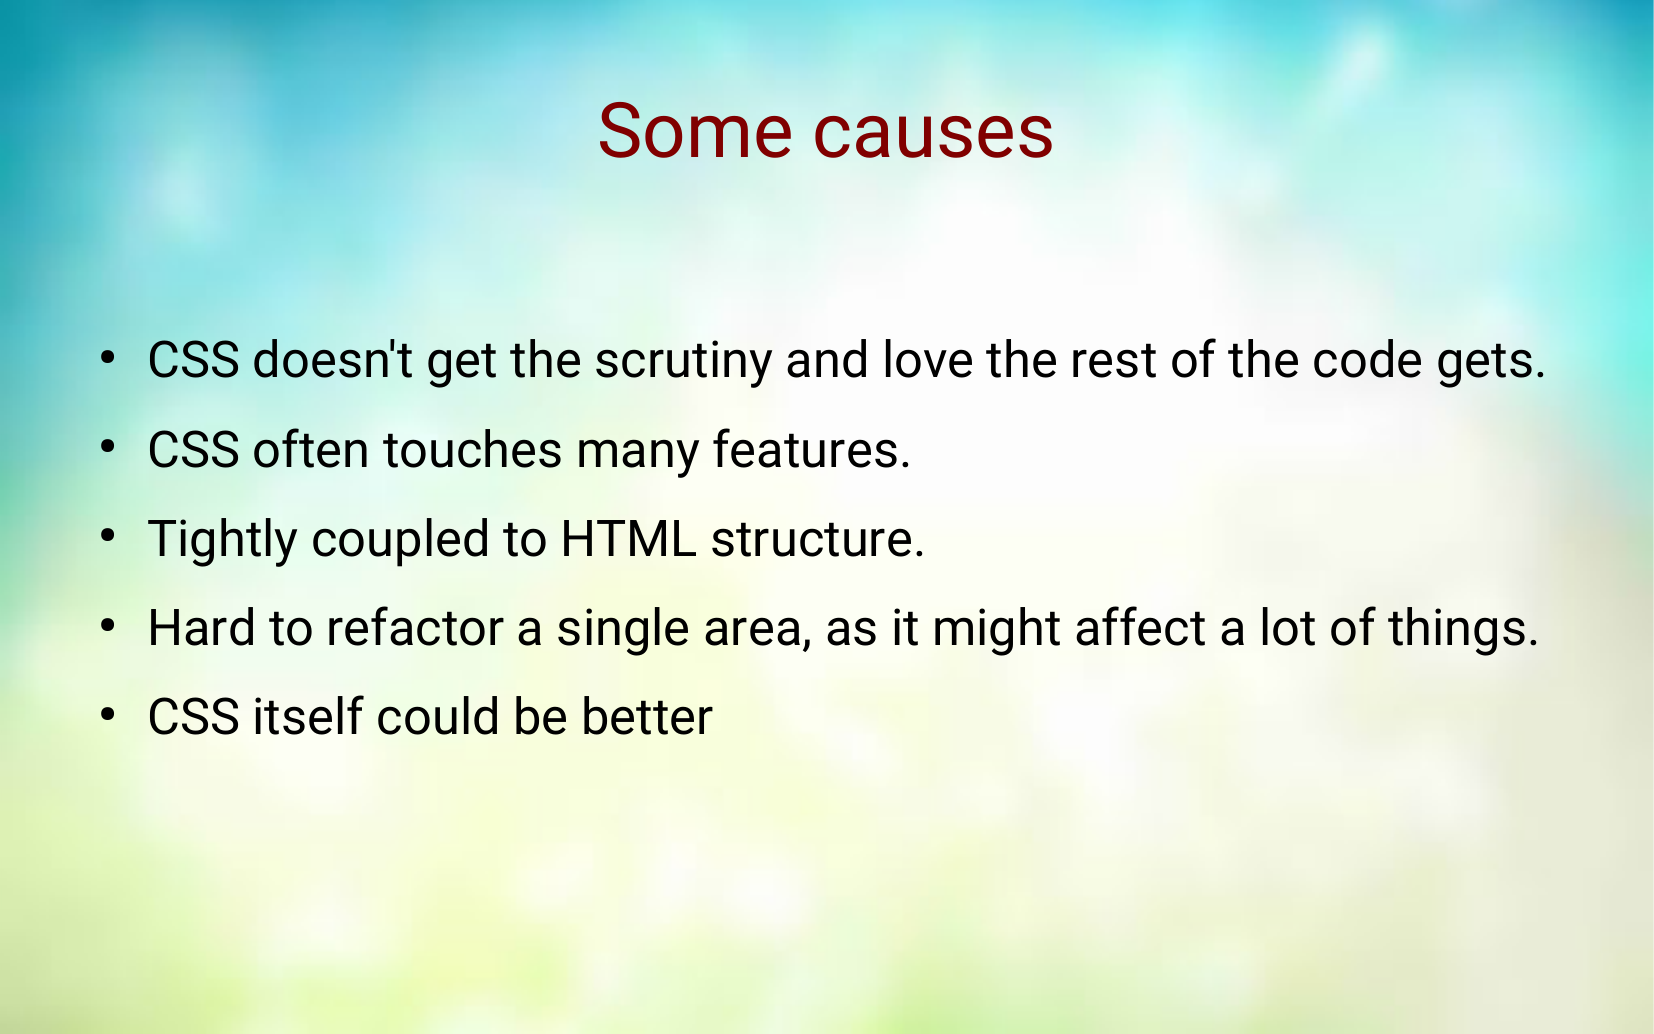

# Some causes
CSS doesn't get the scrutiny and love the rest of the code gets.
CSS often touches many features.
Tightly coupled to HTML structure.
Hard to refactor a single area, as it might affect a lot of things.
CSS itself could be better